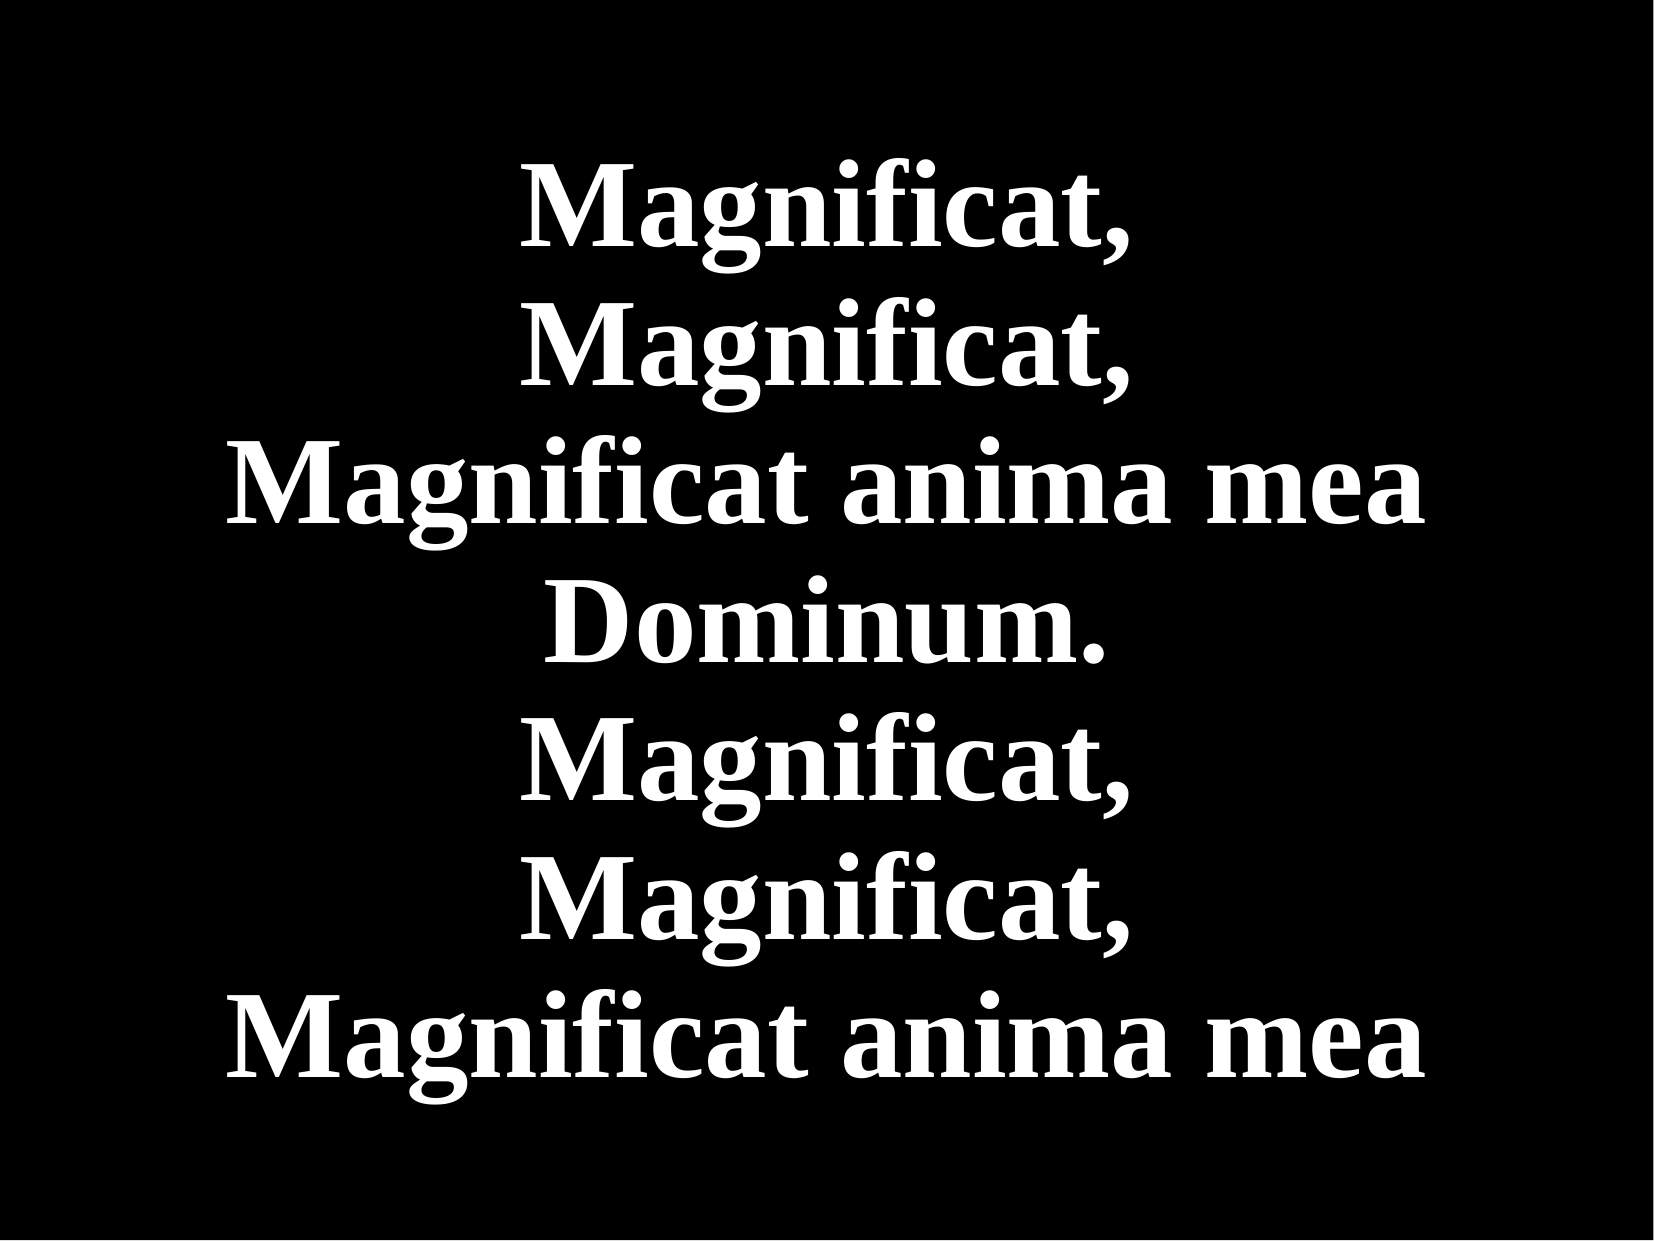

# Magnificat, Magnificat, Magnificat anima mea Dominum. Magnificat, Magnificat, Magnificat anima mea